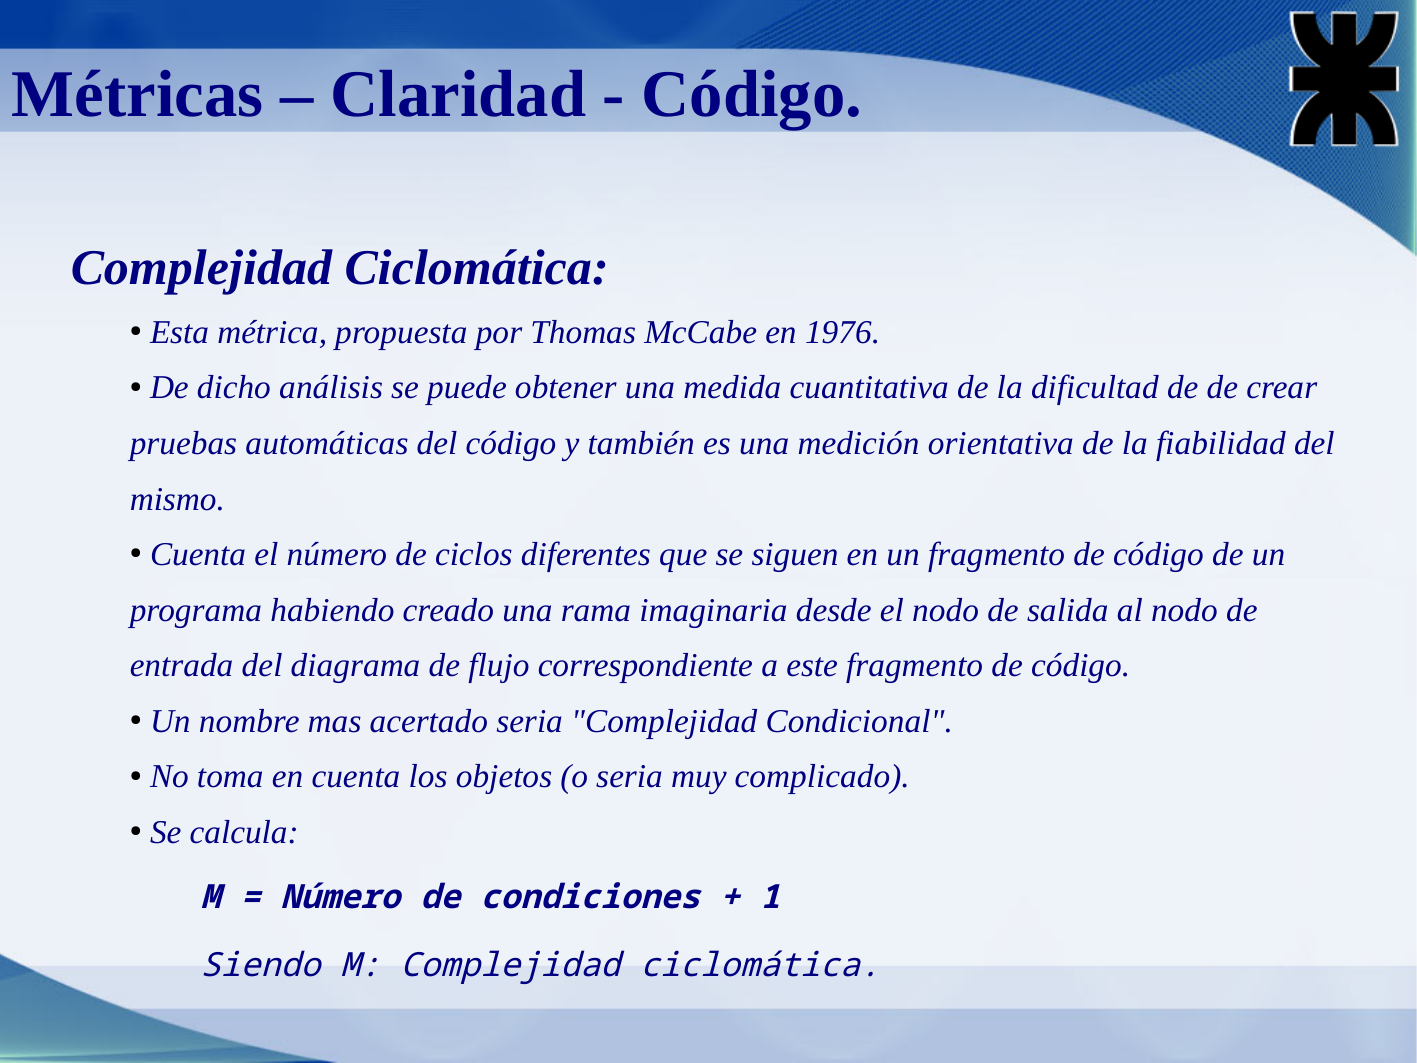

# Métricas – Claridad - Código.
Complejidad Ciclomática:
 Esta métrica, propuesta por Thomas McCabe en 1976.
 De dicho análisis se puede obtener una medida cuantitativa de la dificultad de de crear pruebas automáticas del código y también es una medición orientativa de la fiabilidad del mismo.
 Cuenta el número de ciclos diferentes que se siguen en un fragmento de código de un programa habiendo creado una rama imaginaria desde el nodo de salida al nodo de entrada del diagrama de flujo correspondiente a este fragmento de código.
 Un nombre mas acertado seria "Complejidad Condicional".
 No toma en cuenta los objetos (o seria muy complicado).
 Se calcula:
M = Número de condiciones + 1
Siendo M: Complejidad ciclomática.